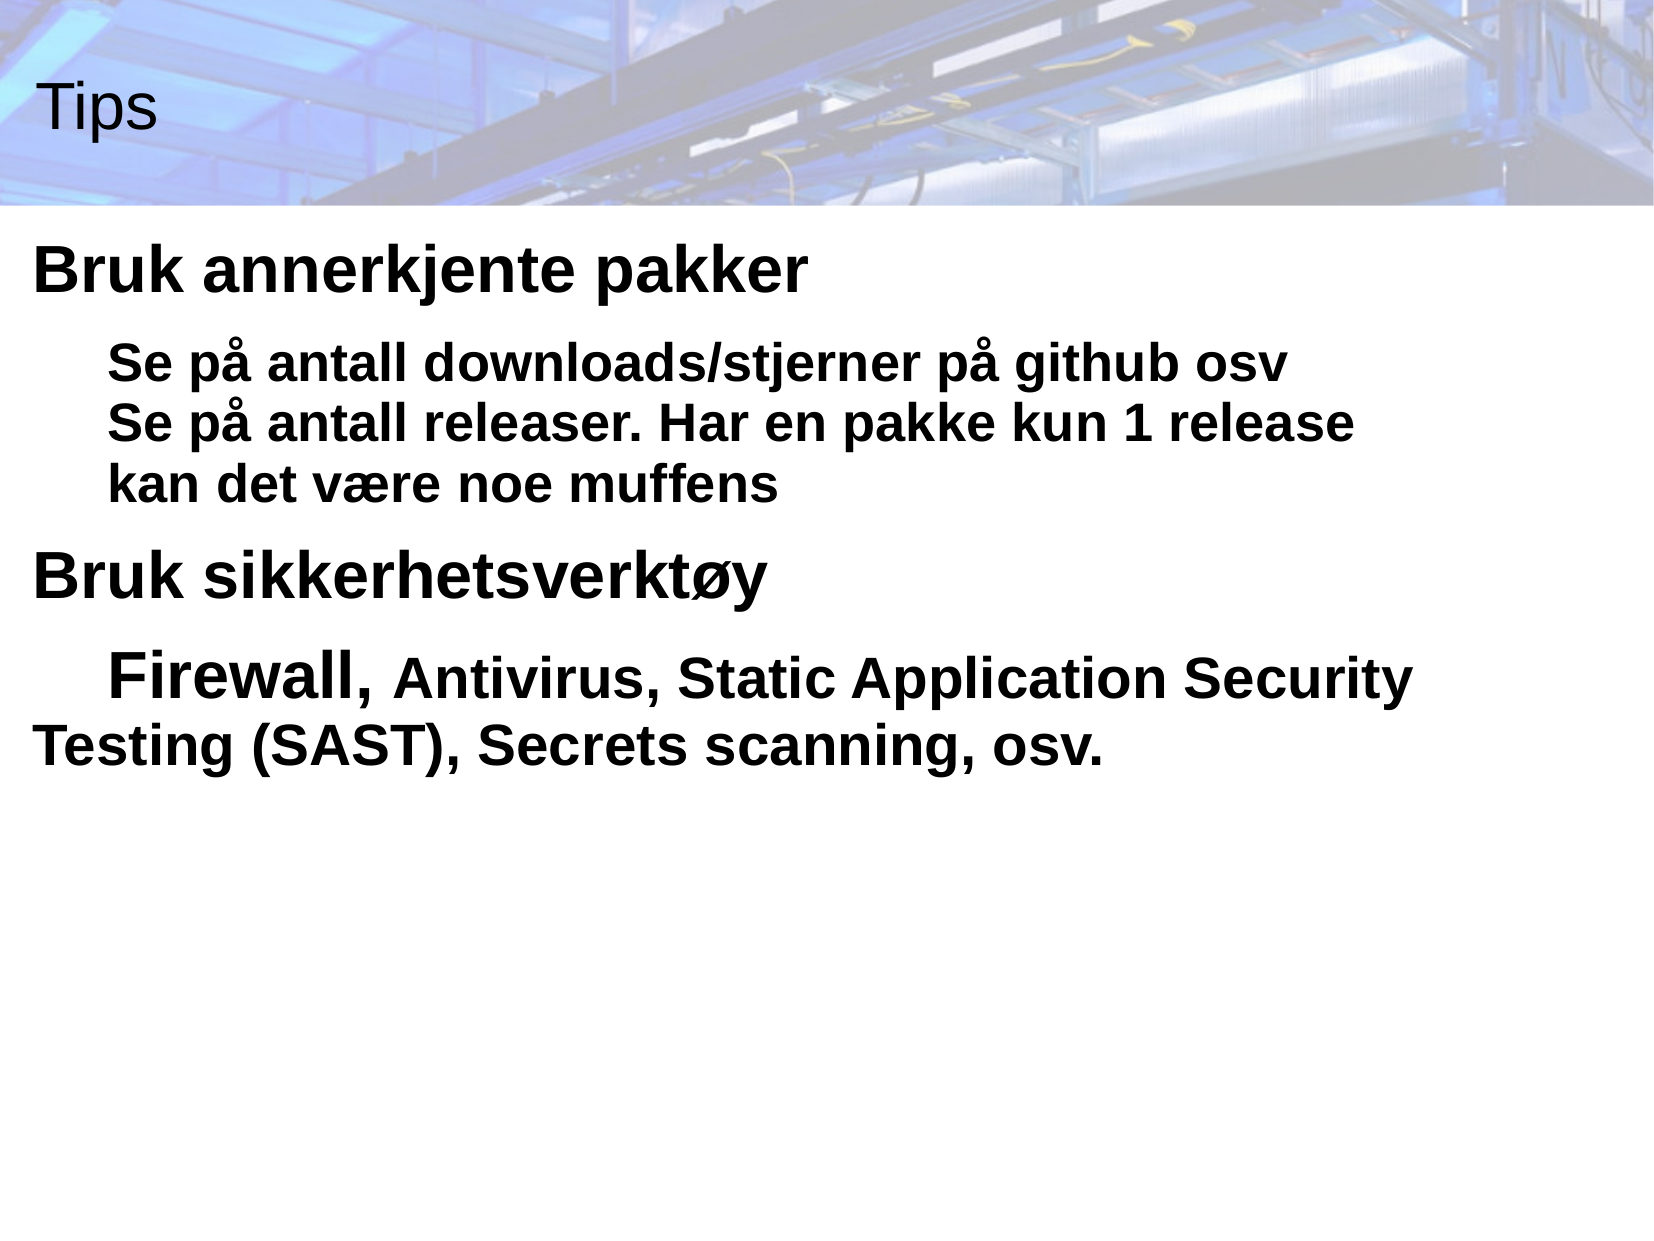

# Tips
Bruk annerkjente pakker
	Se på antall downloads/stjerner på github osv
	Se på antall releaser. Har en pakke kun 1 release
	kan det være noe muffens
Bruk sikkerhetsverktøy
	Firewall, Antivirus, Static Application Security Testing (SAST), Secrets scanning, osv.